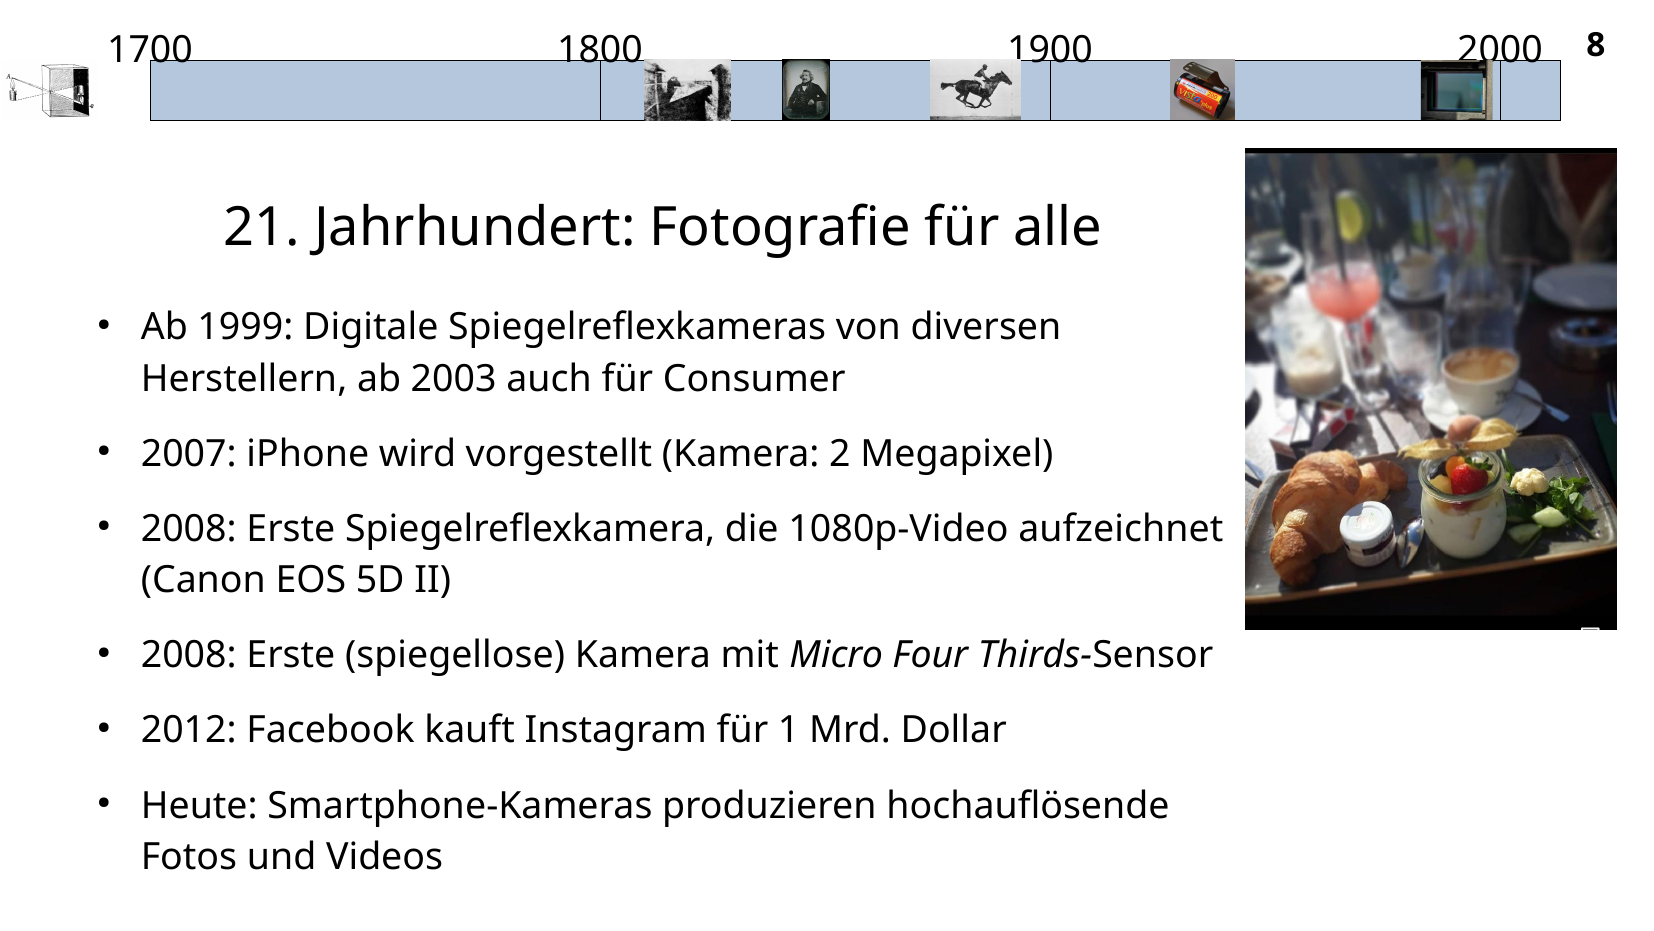

1700
1800
1900
2000
21. Jahrhundert: Fotografie für alle
# Ab 1999: Digitale Spiegelreflexkameras von diversen Herstellern, ab 2003 auch für Consumer
2007: iPhone wird vorgestellt (Kamera: 2 Megapixel)
2008: Erste Spiegelreflexkamera, die 1080p-Video aufzeichnet (Canon EOS 5D II)
2008: Erste (spiegellose) Kamera mit Micro Four Thirds-Sensor
2012: Facebook kauft Instagram für 1 Mrd. Dollar
Heute: Smartphone-Kameras produzieren hochauflösende Fotos und Videos